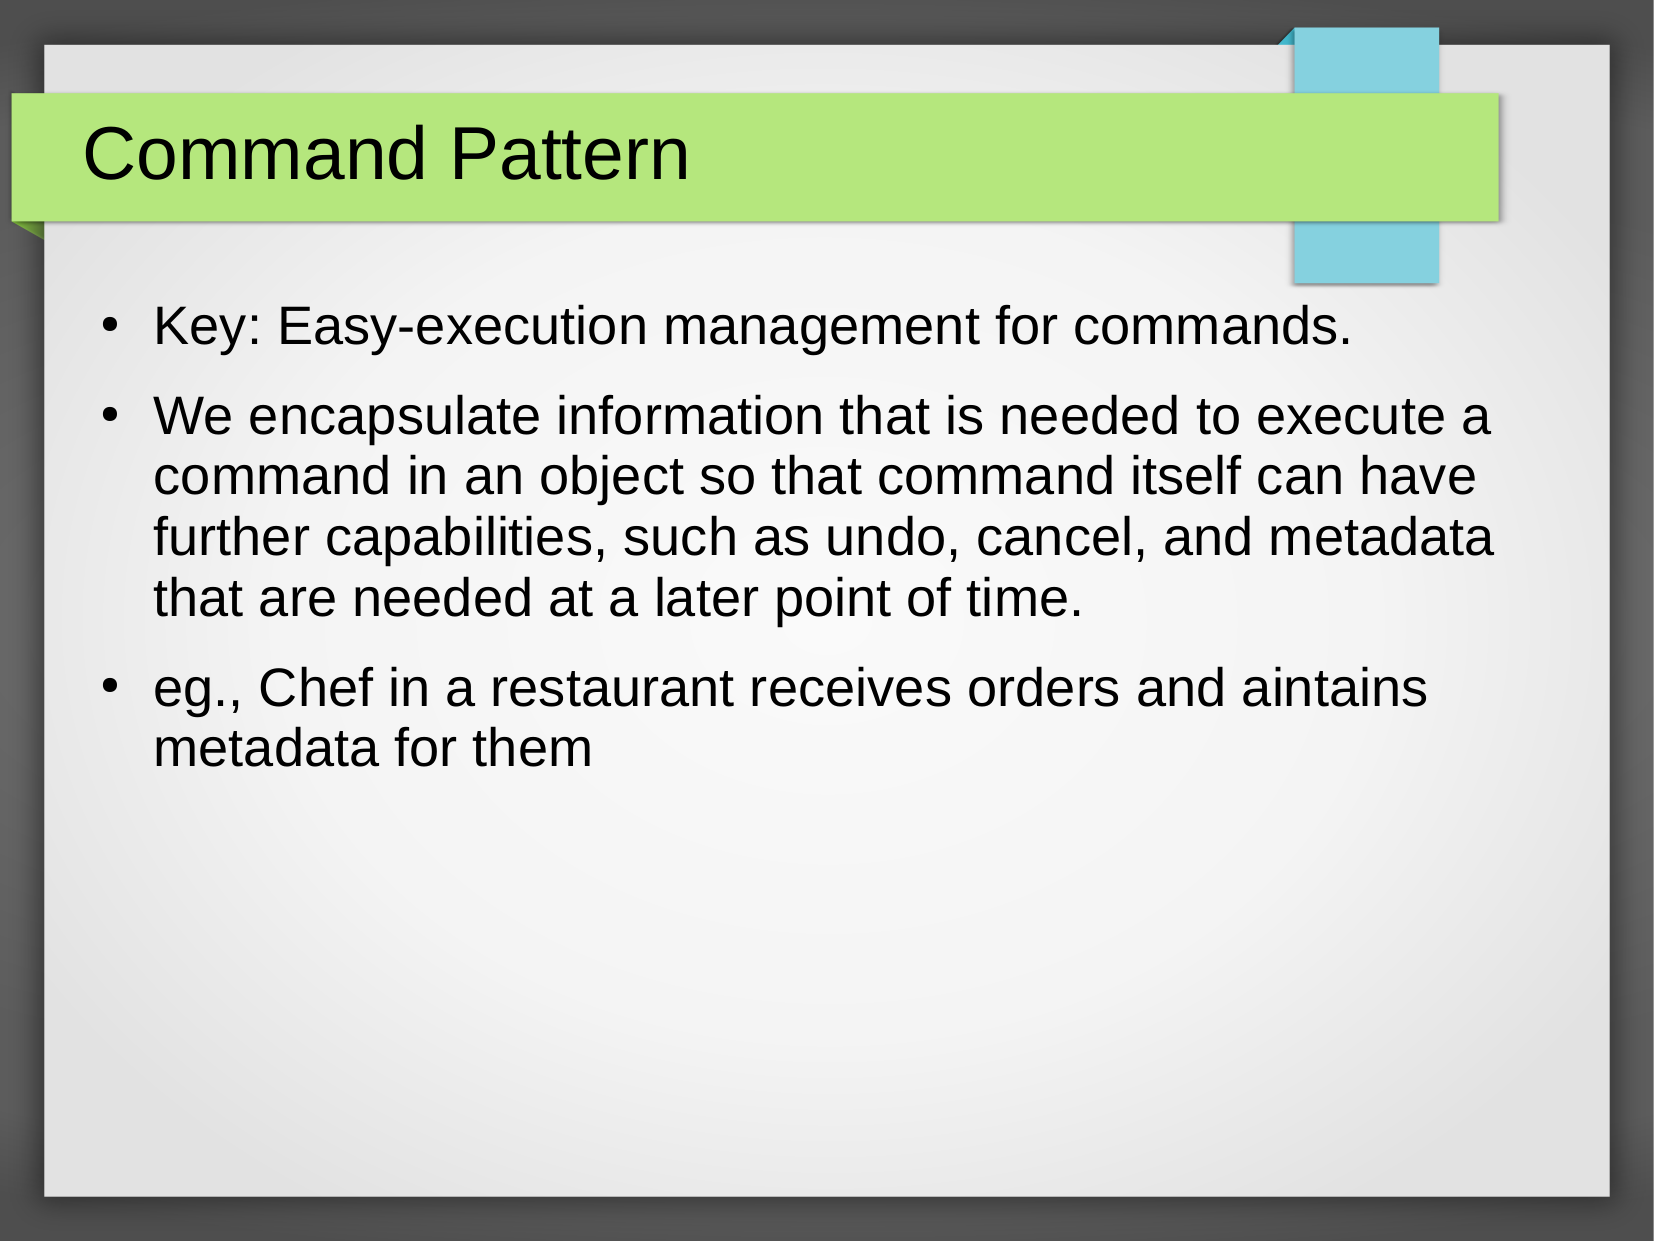

# Command Pattern
Key: Easy-execution management for commands.
We encapsulate information that is needed to execute a command in an object so that command itself can have further capabilities, such as undo, cancel, and metadata that are needed at a later point of time.
eg., Chef in a restaurant receives orders and aintains metadata for them